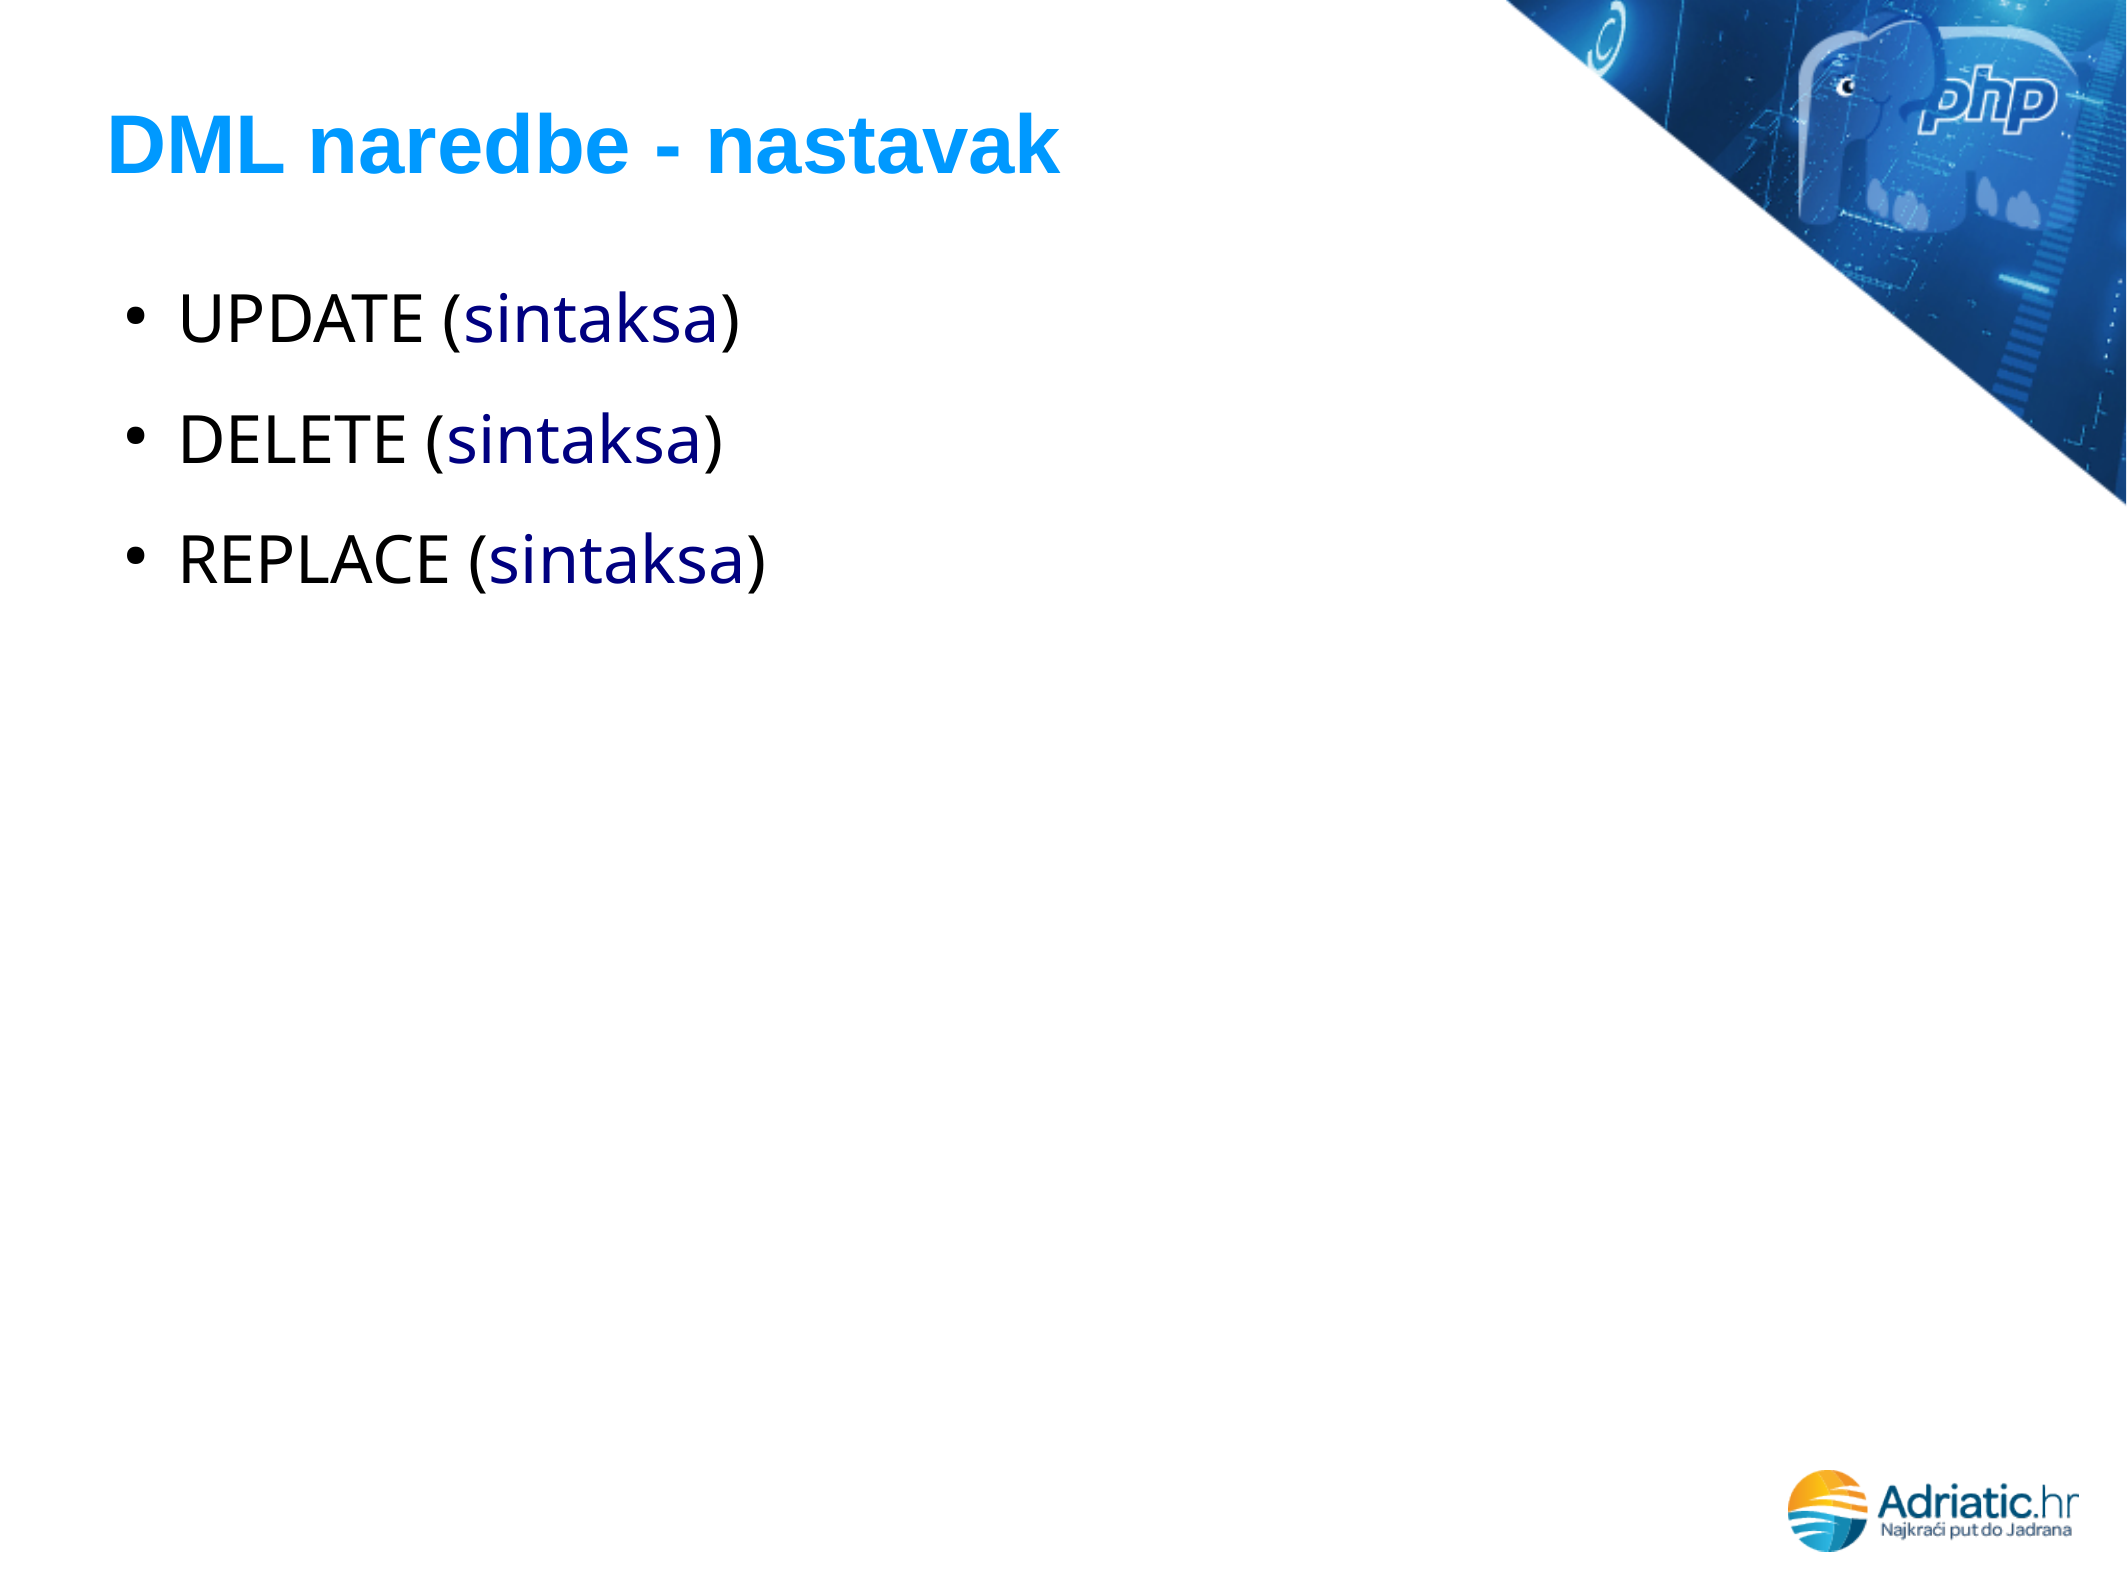

# DML naredbe - nastavak
UPDATE (sintaksa)
DELETE (sintaksa)
REPLACE (sintaksa)